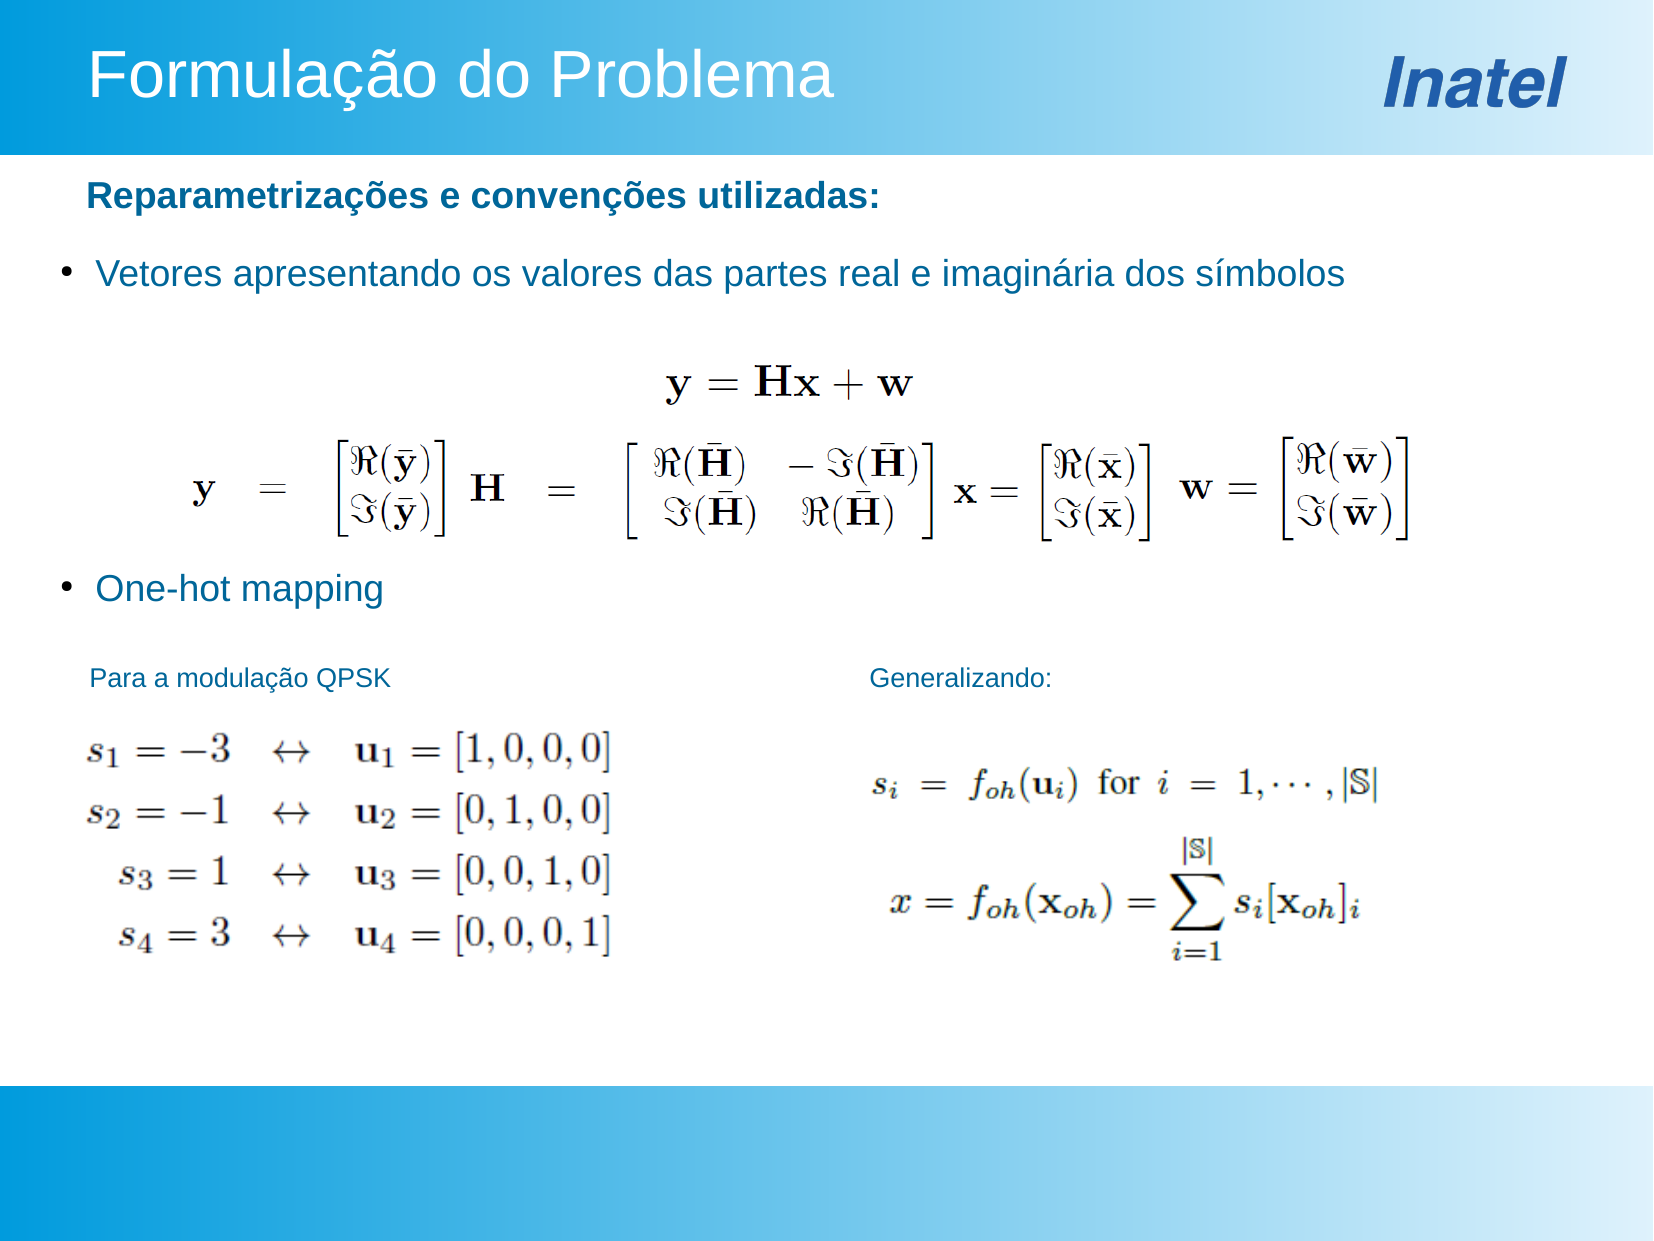

# Formulação do Problema
Reparametrizações e convenções utilizadas:
Vetores apresentando os valores das partes real e imaginária dos símbolos
One-hot mapping
Para a modulação QPSK
Generalizando: